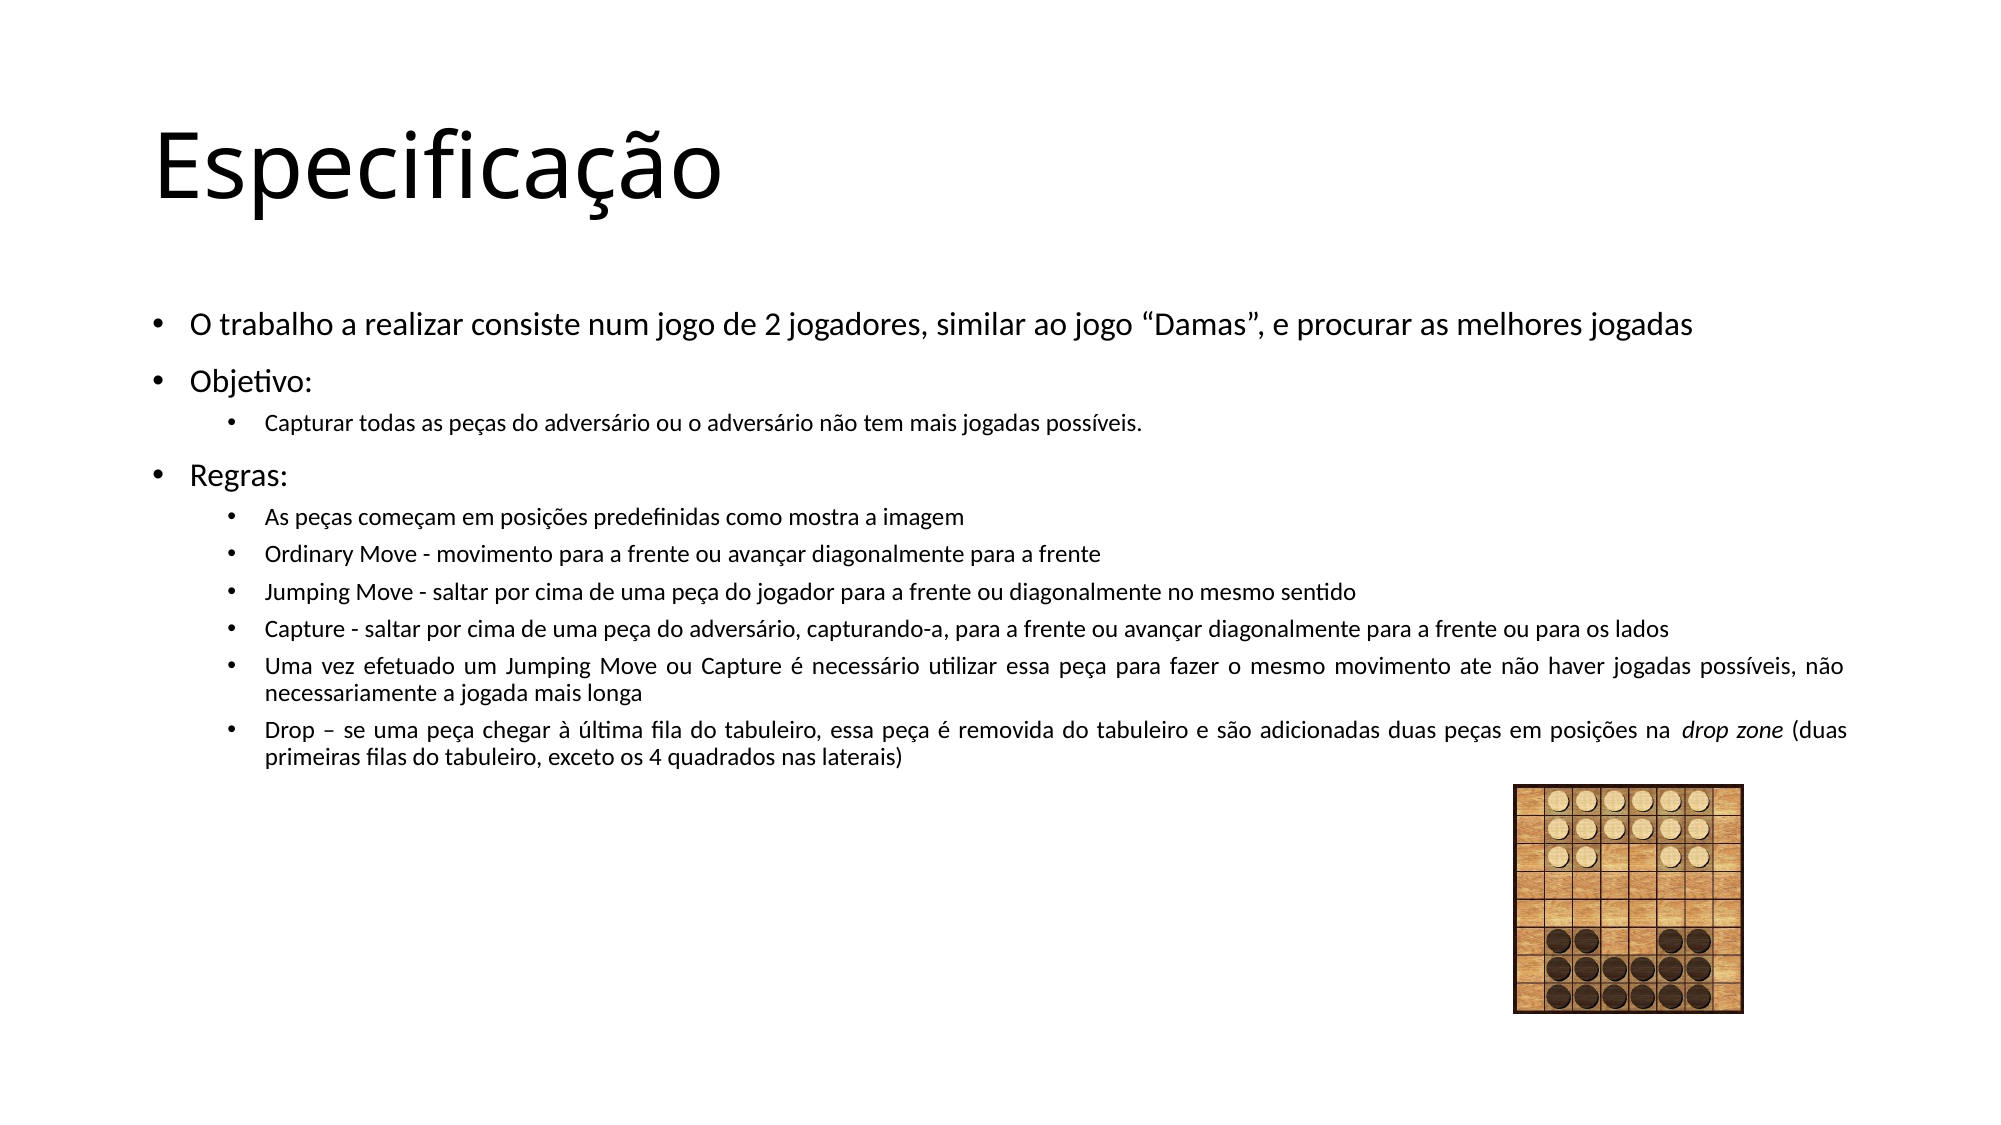

# Especificação
O trabalho a realizar consiste num jogo de 2 jogadores, similar ao jogo “Damas”, e procurar as melhores jogadas
Objetivo:
Capturar todas as peças do adversário ou o adversário não tem mais jogadas possíveis.
Regras:
As peças começam em posições predefinidas como mostra a imagem
Ordinary Move - movimento para a frente ou avançar diagonalmente para a frente
Jumping Move - saltar por cima de uma peça do jogador para a frente ou diagonalmente no mesmo sentido
Capture - saltar por cima de uma peça do adversário, capturando-a, para a frente ou avançar diagonalmente para a frente ou para os lados
Uma vez efetuado um Jumping Move ou Capture é necessário utilizar essa peça para fazer o mesmo movimento ate não haver jogadas possíveis, não necessariamente a jogada mais longa
Drop – se uma peça chegar à última fila do tabuleiro, essa peça é removida do tabuleiro e são adicionadas duas peças em posições na drop zone (duas primeiras filas do tabuleiro, exceto os 4 quadrados nas laterais)